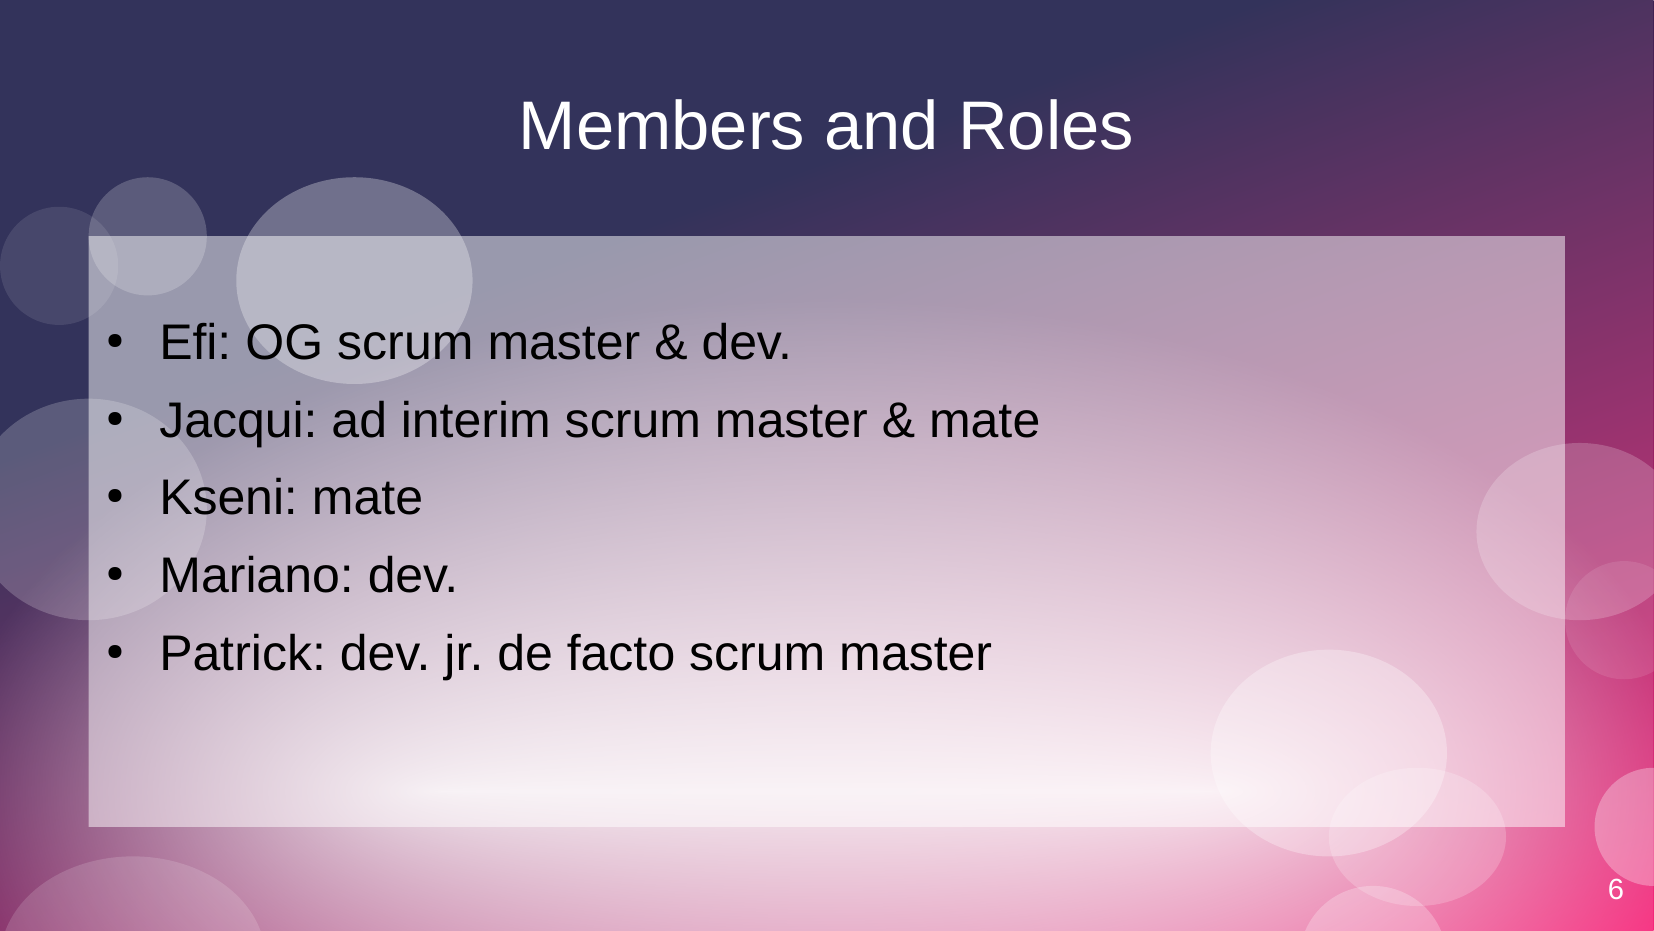

# Members and Roles
Efi: OG scrum master & dev.
Jacqui: ad interim scrum master & mate
Kseni: mate
Mariano: dev.
Patrick: dev. jr. de facto scrum master